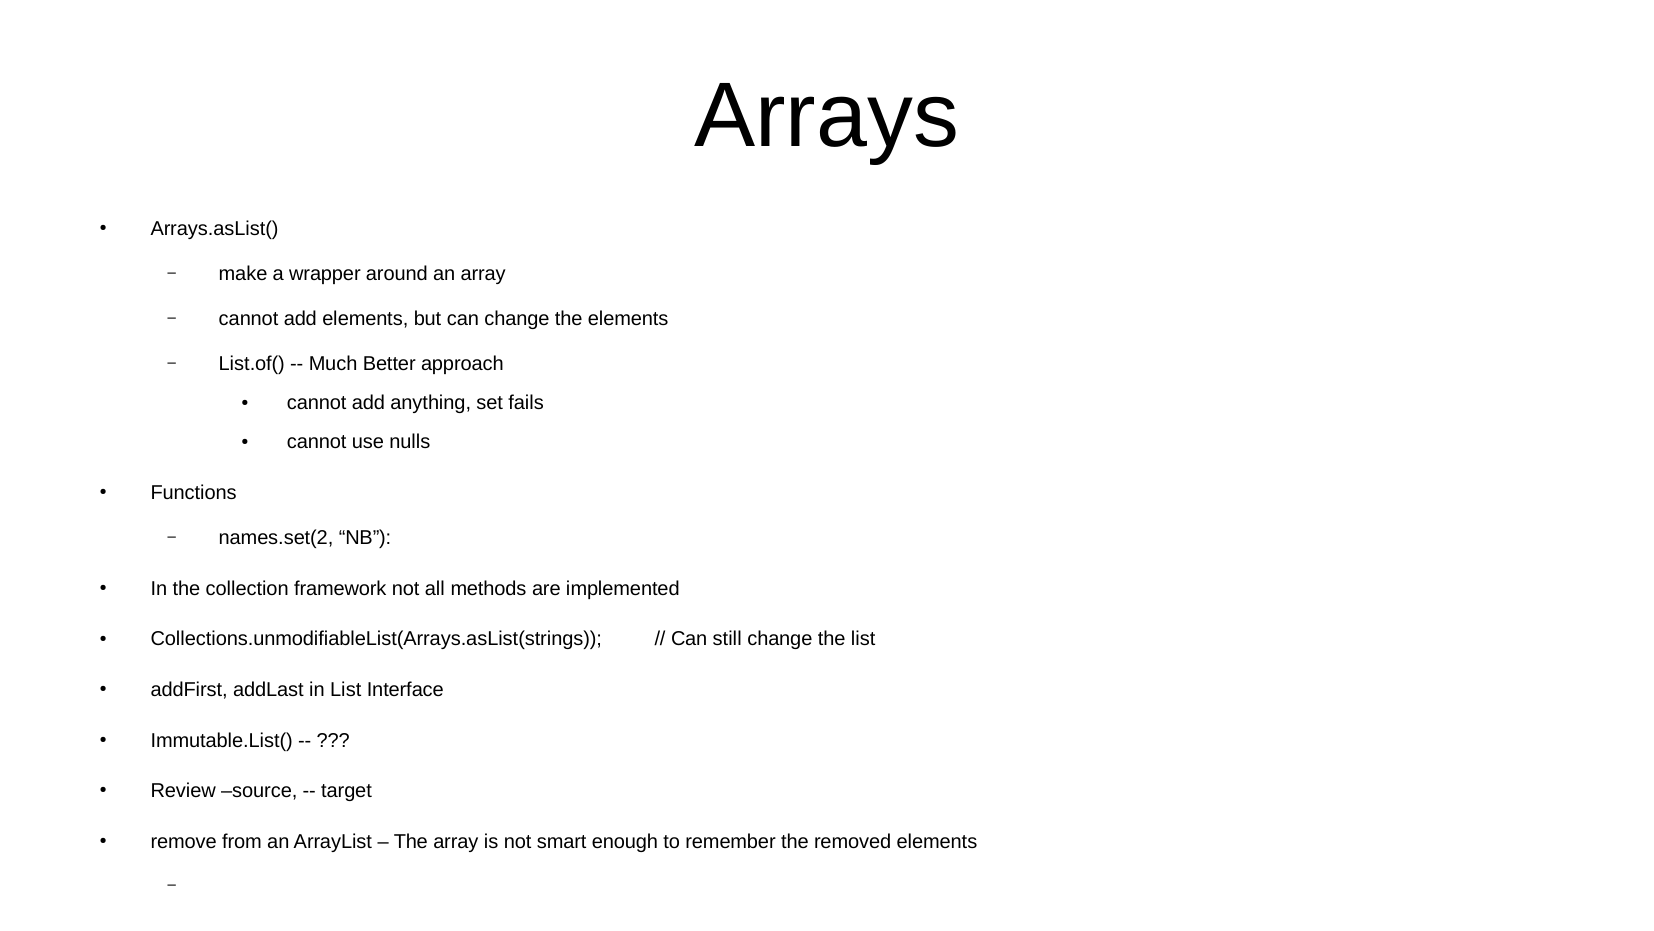

# Arrays
Arrays.asList()
make a wrapper around an array
cannot add elements, but can change the elements
List.of() -- Much Better approach
cannot add anything, set fails
cannot use nulls
Functions
names.set(2, “NB”):
In the collection framework not all methods are implemented
Collections.unmodifiableList(Arrays.asList(strings));			// Can still change the list
addFirst, addLast in List Interface
Immutable.List() -- ???
Review –source, -- target
remove from an ArrayList – The array is not smart enough to remember the removed elements